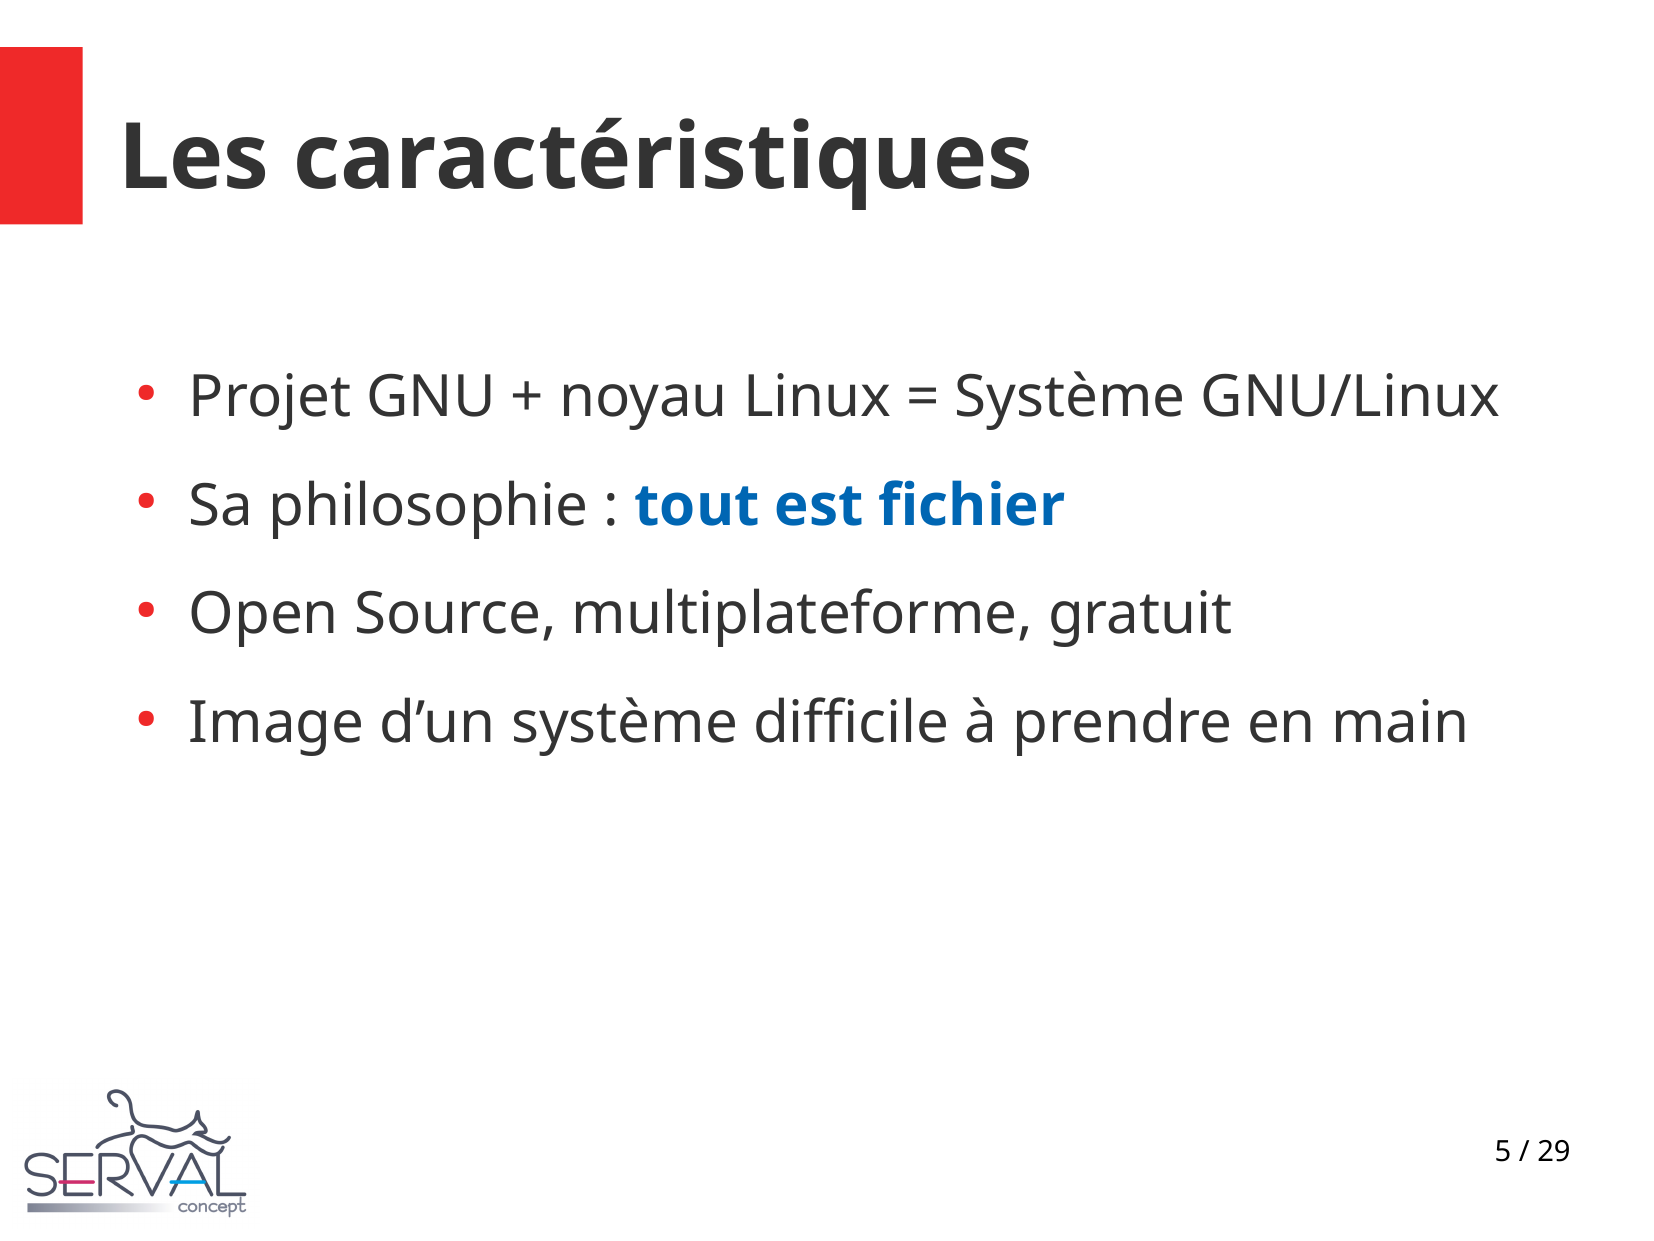

# Les caractéristiques
Projet GNU + noyau Linux = Système GNU/Linux
Sa philosophie : tout est fichier
Open Source, multiplateforme, gratuit
Image d’un système difficile à prendre en main
5